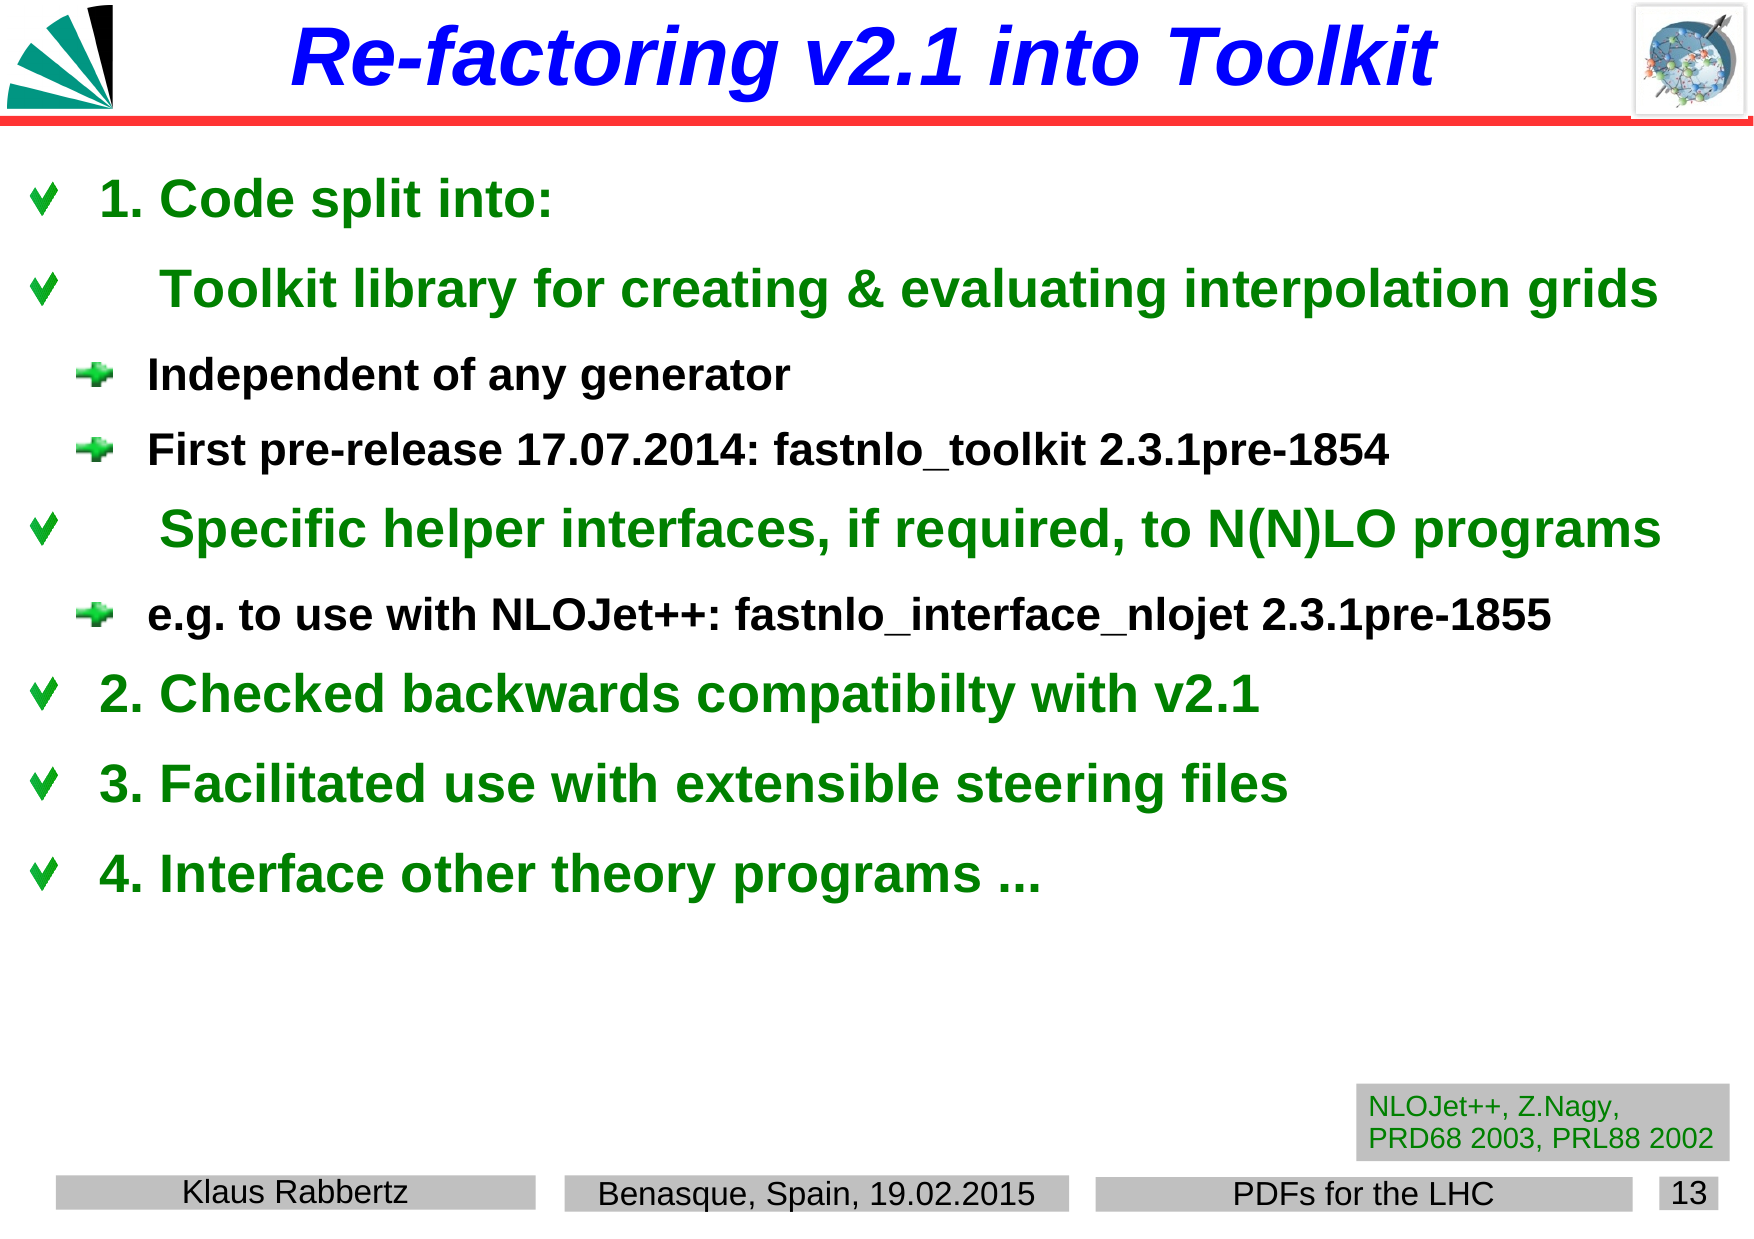

# Re-factoring v2.1 into Toolkit
1. Code split into:
 Toolkit library for creating & evaluating interpolation grids
Independent of any generator
First pre-release 17.07.2014: fastnlo_toolkit 2.3.1pre-1854
 Specific helper interfaces, if required, to N(N)LO programs
e.g. to use with NLOJet++: fastnlo_interface_nlojet 2.3.1pre-1855
2. Checked backwards compatibilty with v2.1
3. Facilitated use with extensible steering files
4. Interface other theory programs ...
NLOJet++, Z.Nagy,
PRD68 2003, PRL88 2002